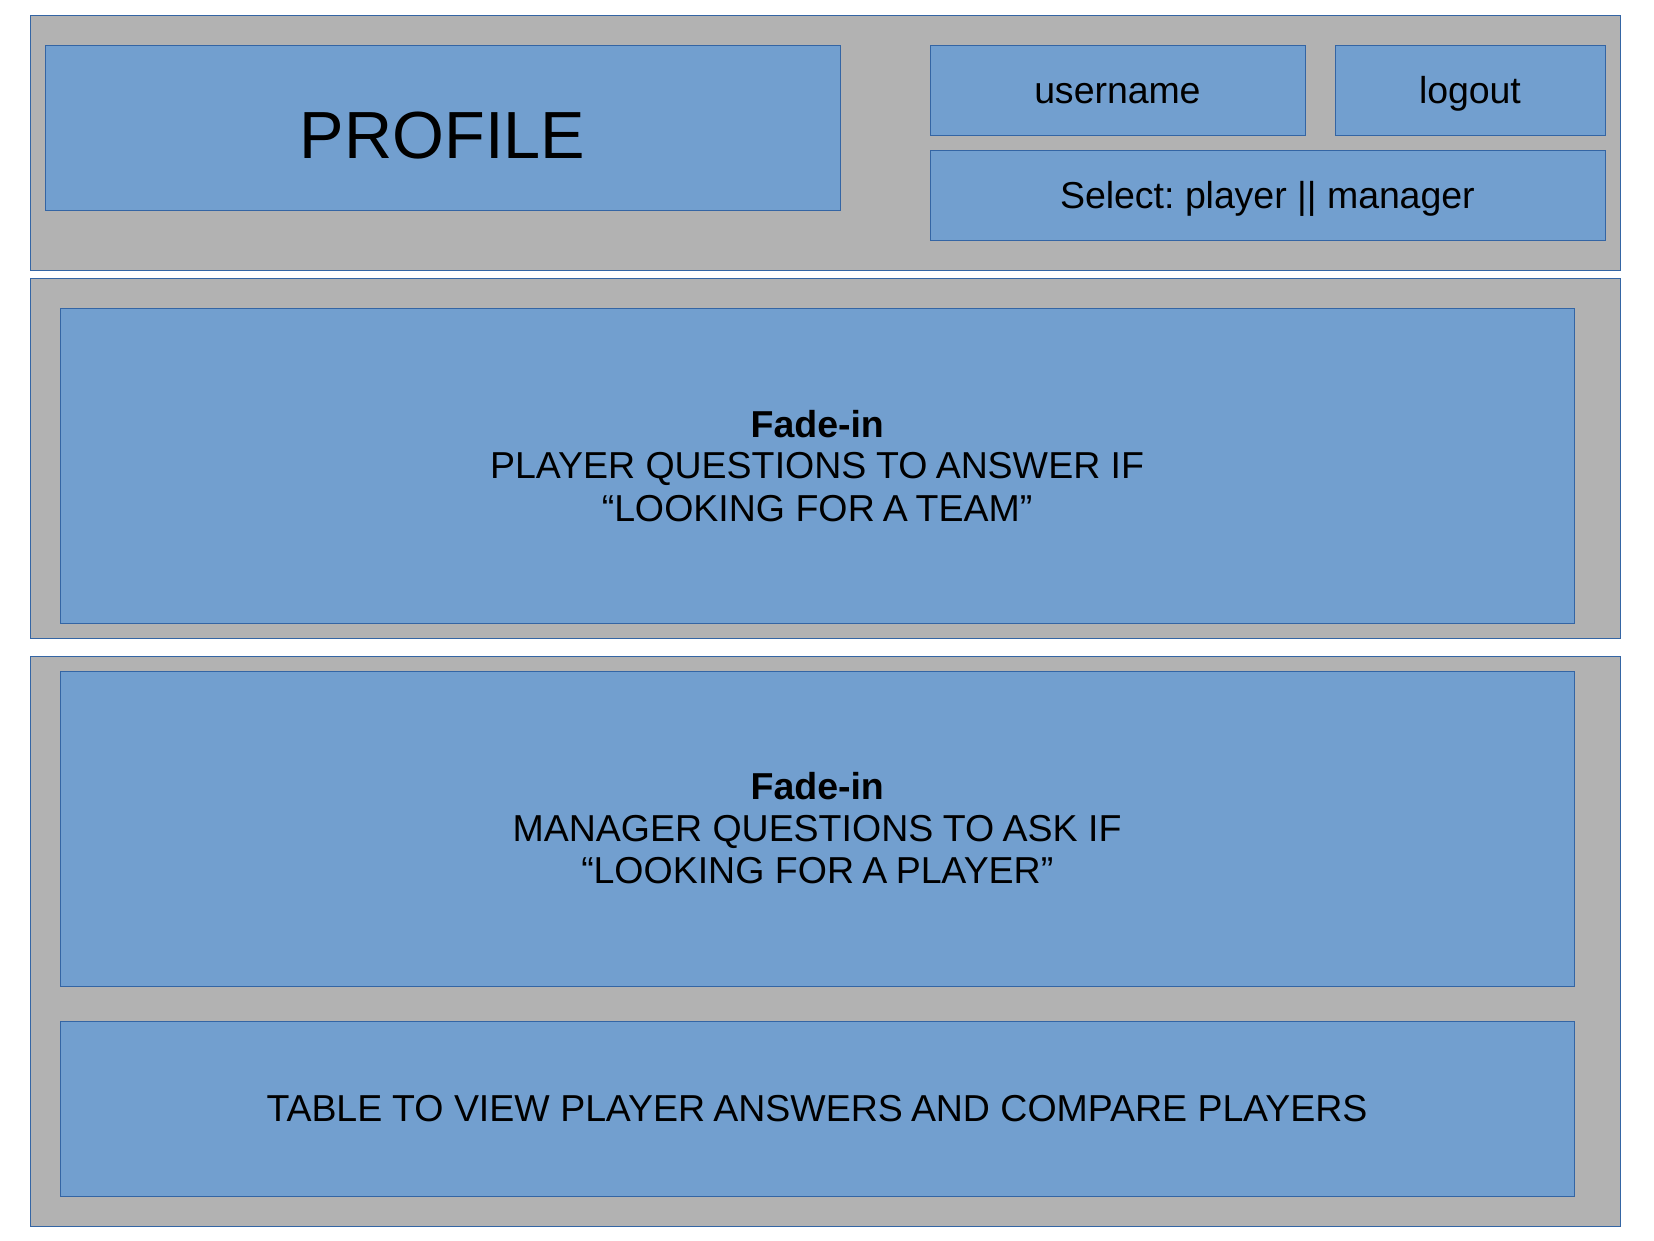

PROFILE
username
logout
Select: player || manager
Fade-in
PLAYER QUESTIONS TO ANSWER IF
“LOOKING FOR A TEAM”
Fade-in
MANAGER QUESTIONS TO ASK IF
“LOOKING FOR A PLAYER”
TABLE TO VIEW PLAYER ANSWERS AND COMPARE PLAYERS